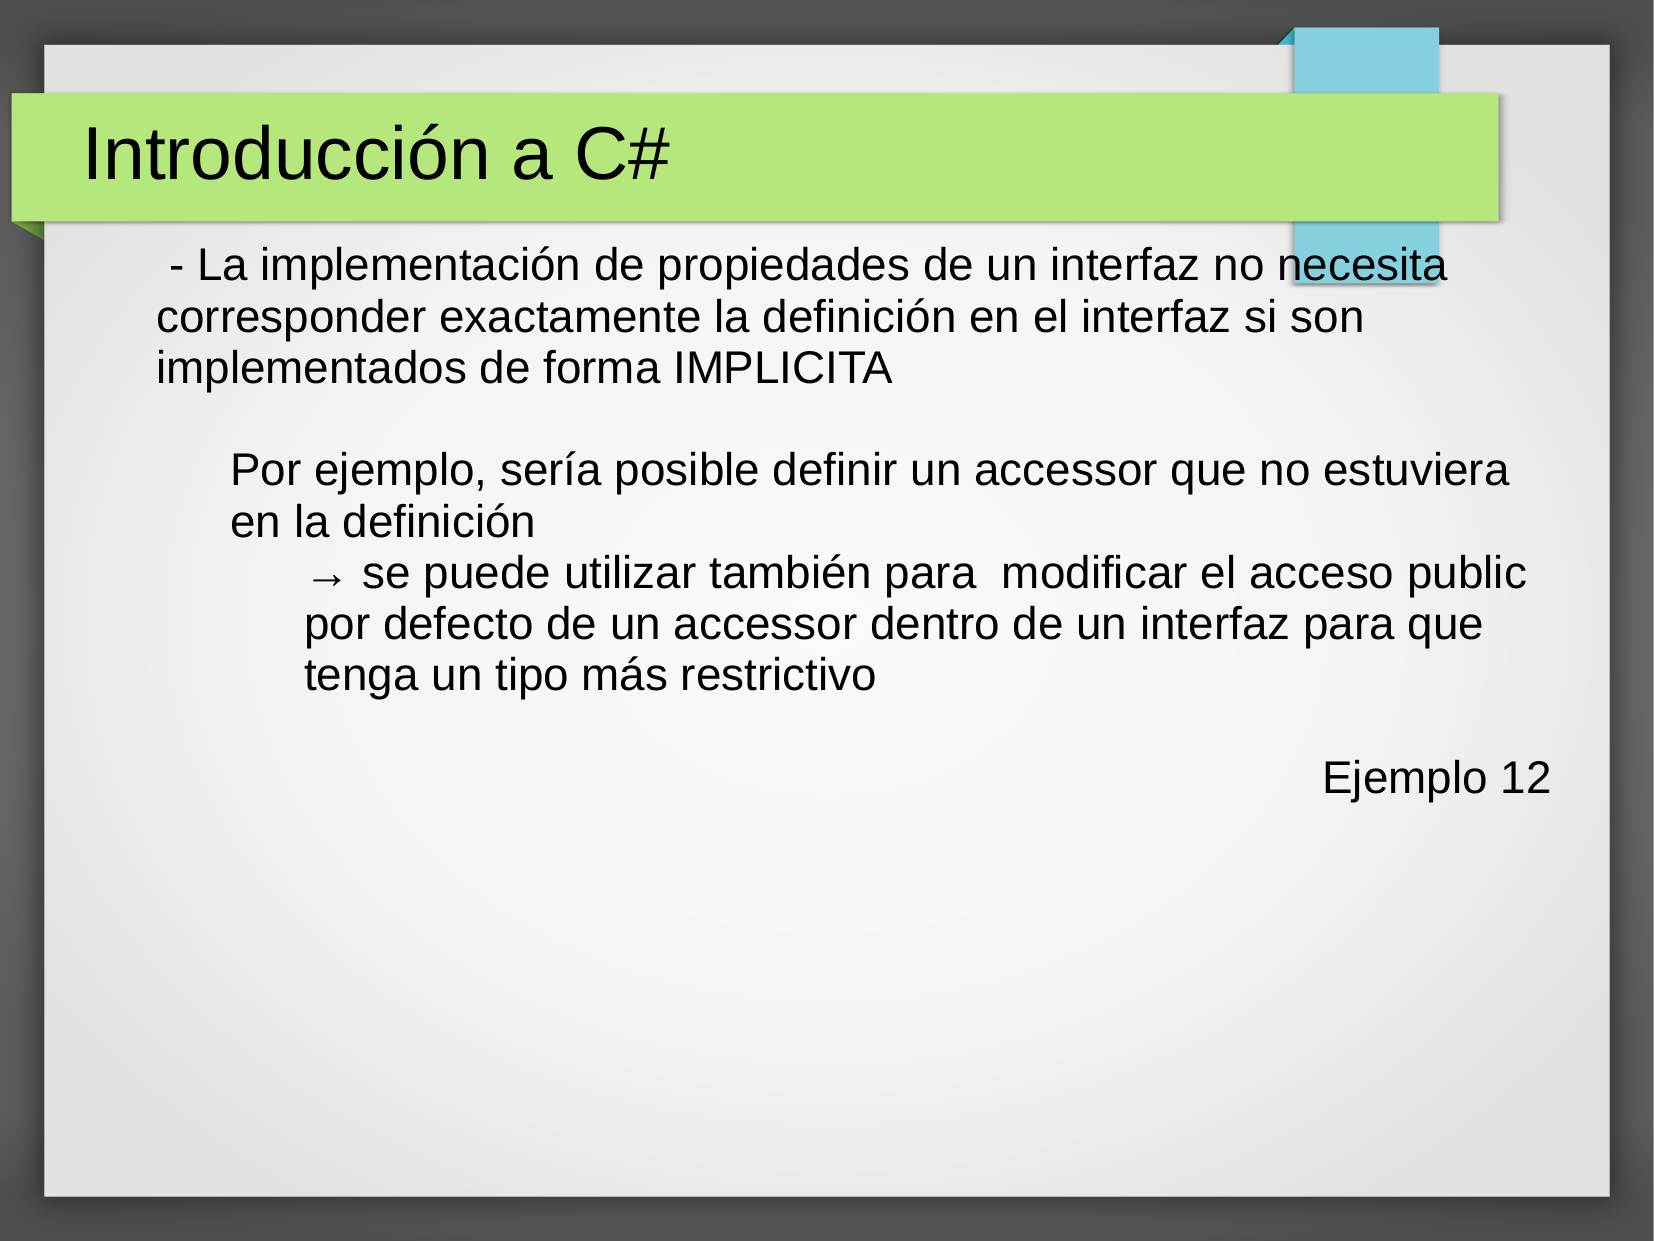

# Introducción a C#
	 - La implementación de propiedades de un interfaz no necesita 		corresponder exactamente la definición en el interfaz si son 			implementados de forma IMPLICITA
		Por ejemplo, sería posible definir un accessor que no estuviera 		en la definición
			→ se puede utilizar también para modificar el acceso public 			por defecto de un accessor dentro de un interfaz para que 			tenga un tipo más restrictivo
Ejemplo 12